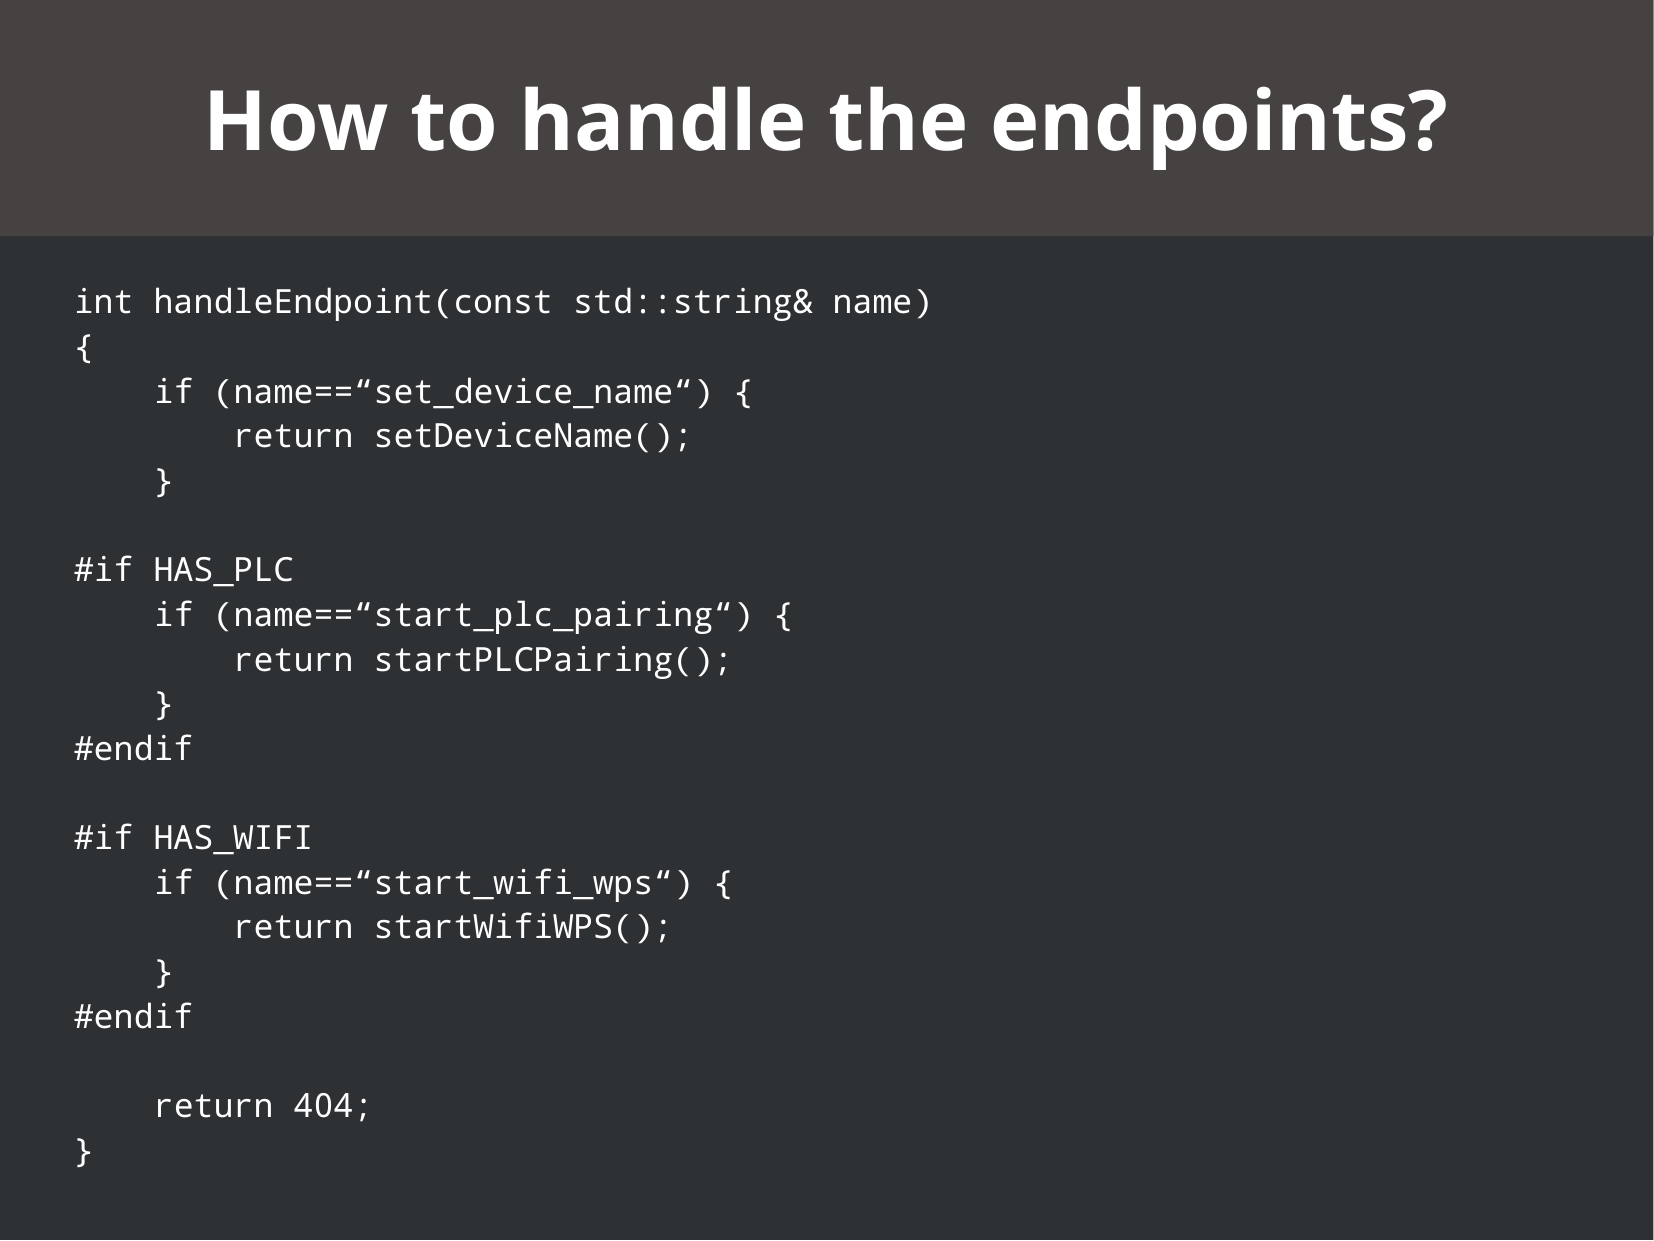

# How to handle the endpoints?
int handleEndpoint(const std::string& name)
{
 if (name==“set_device_name“) {
 return setDeviceName();
 }
#if HAS_PLC
 if (name==“start_plc_pairing“) {
 return startPLCPairing();
 }
#endif
#if HAS_WIFI
 if (name==“start_wifi_wps“) {
 return startWifiWPS();
 }
#endif
 return 404;
}